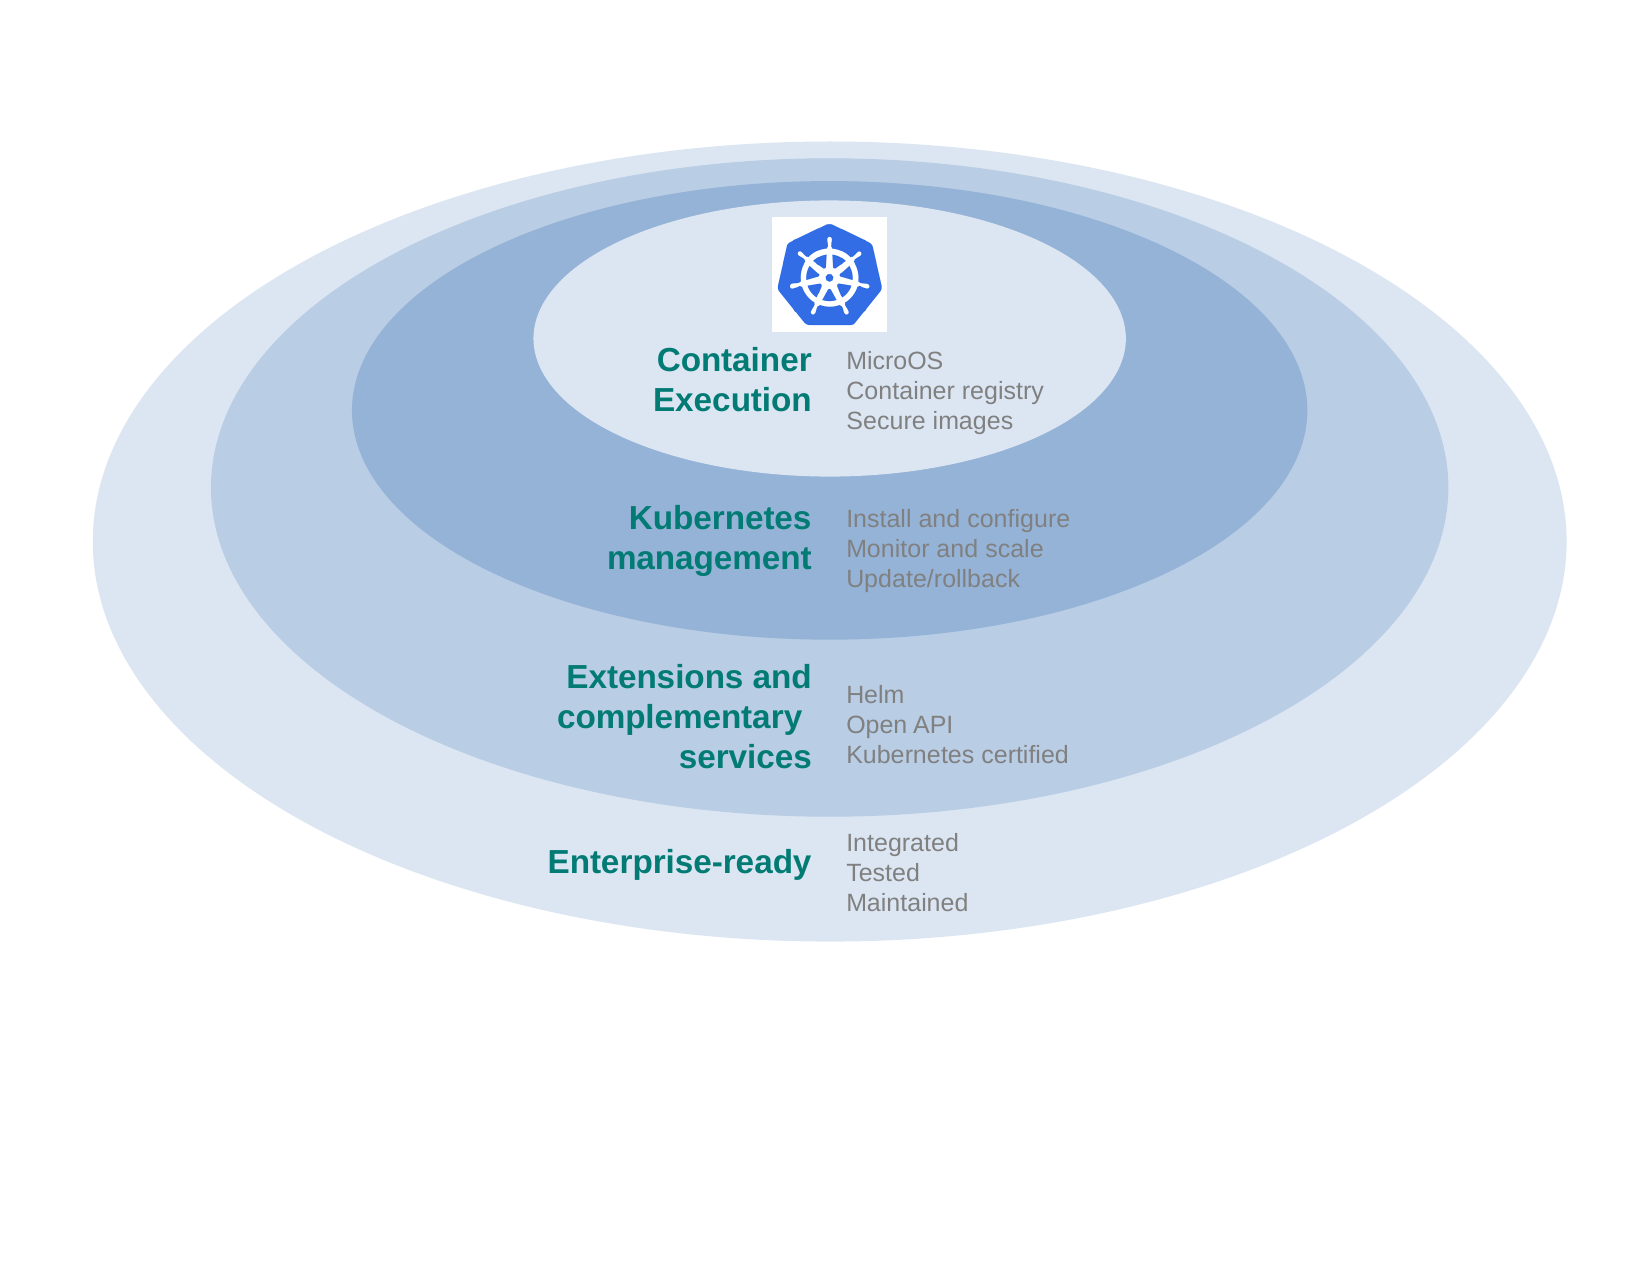

Container Execution
MicroOS
Container registry
Secure images
Kubernetes management
Install and configure
Monitor and scale
Update/rollback
Extensions and complementary
services
Helm
Open API
Kubernetes certified
Integrated
Tested
Maintained
Enterprise-ready